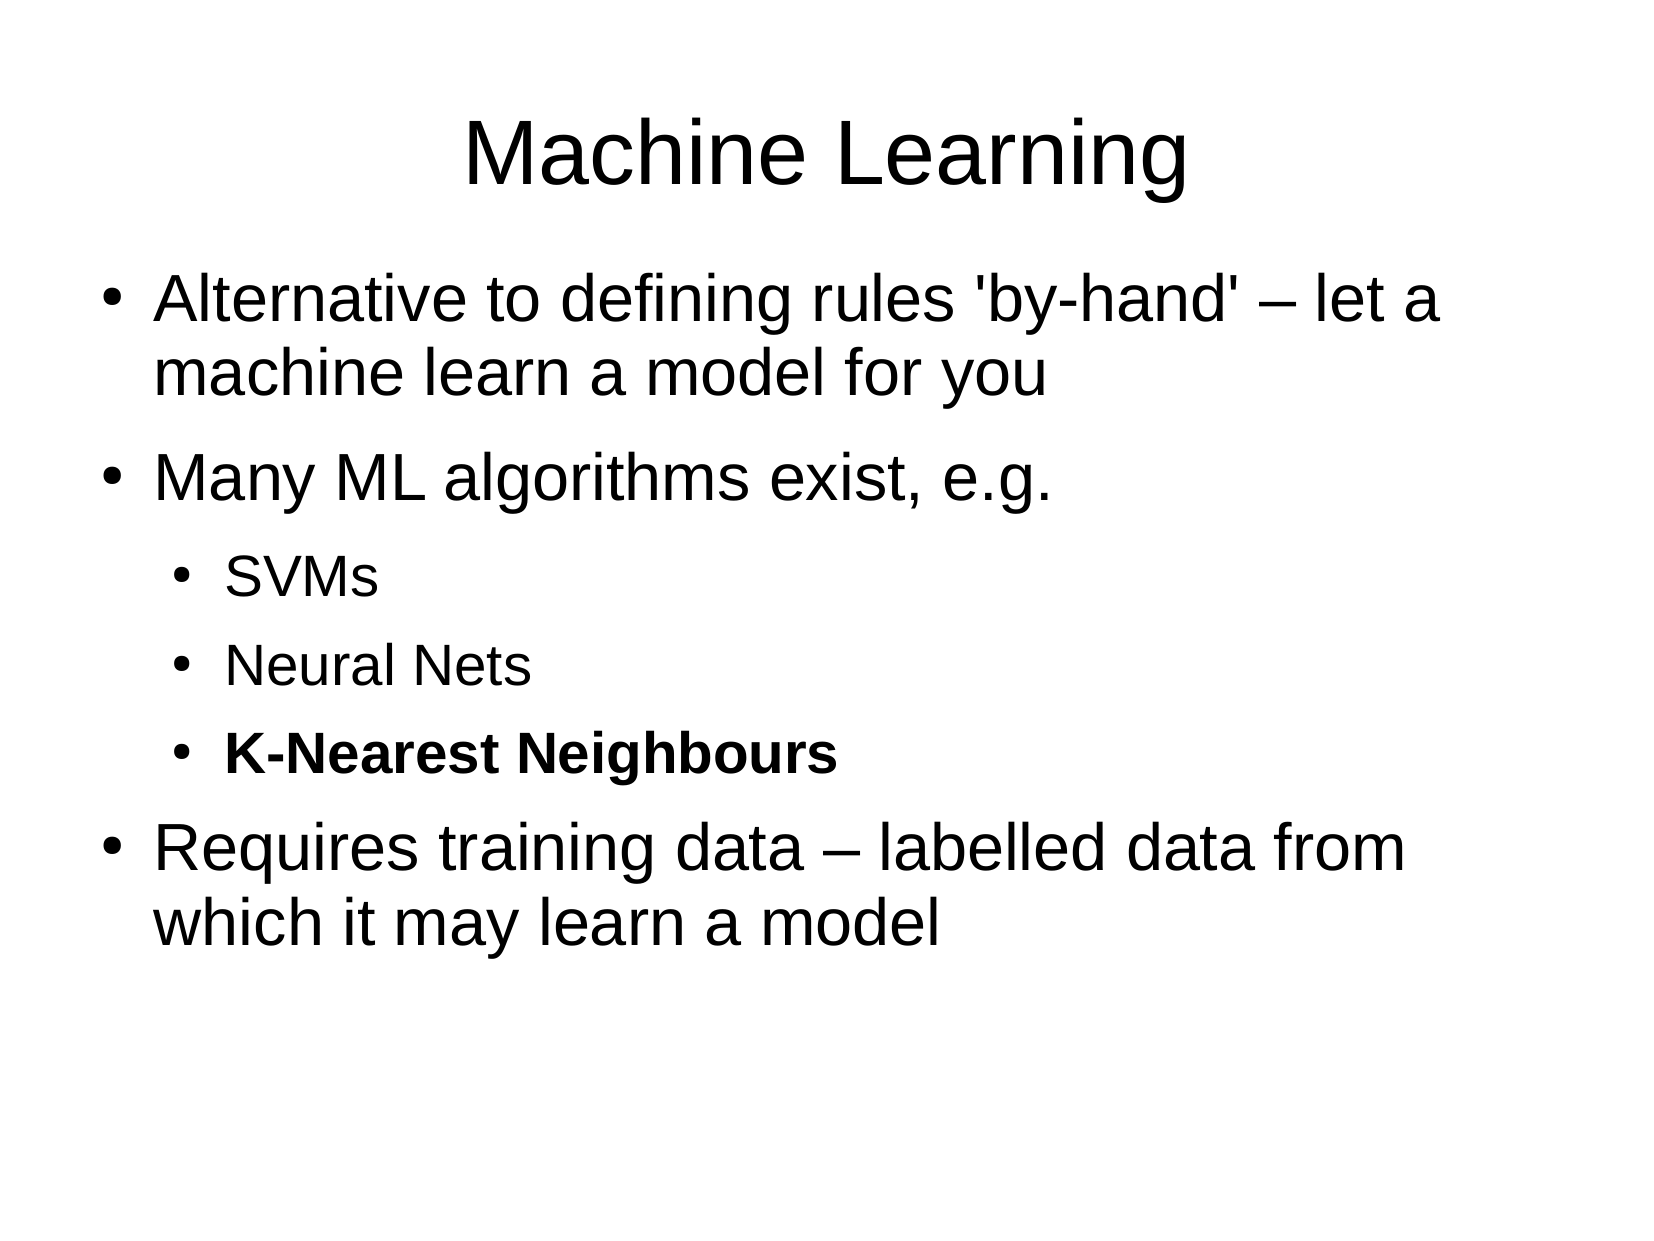

# Machine Learning
Alternative to defining rules 'by-hand' – let a machine learn a model for you
Many ML algorithms exist, e.g.
SVMs
Neural Nets
K-Nearest Neighbours
Requires training data – labelled data from which it may learn a model